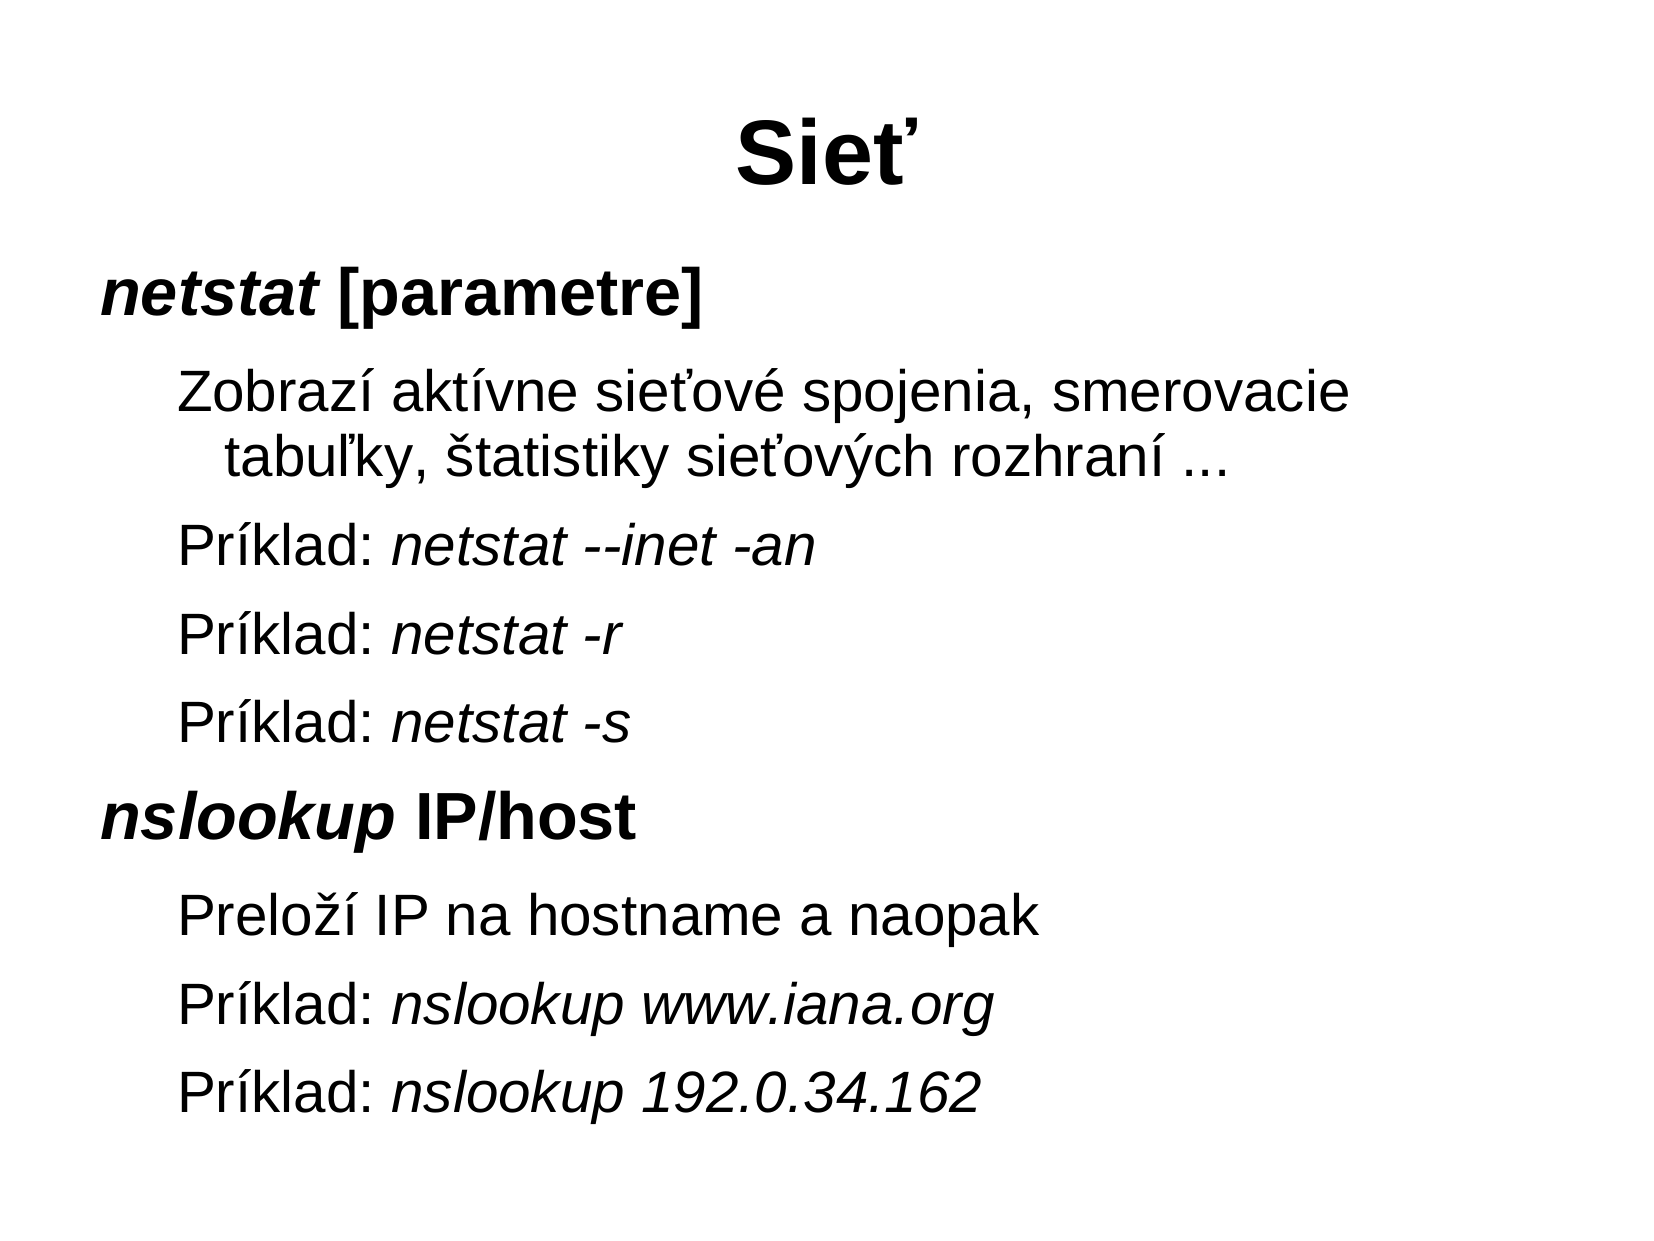

# Sieť
netstat [parametre]
Zobrazí aktívne sieťové spojenia, smerovacie tabuľky, štatistiky sieťových rozhraní ...
Príklad: netstat --inet -an
Príklad: netstat -r
Príklad: netstat -s
nslookup IP/host
Preloží IP na hostname a naopak
Príklad: nslookup www.iana.org
Príklad: nslookup 192.0.34.162